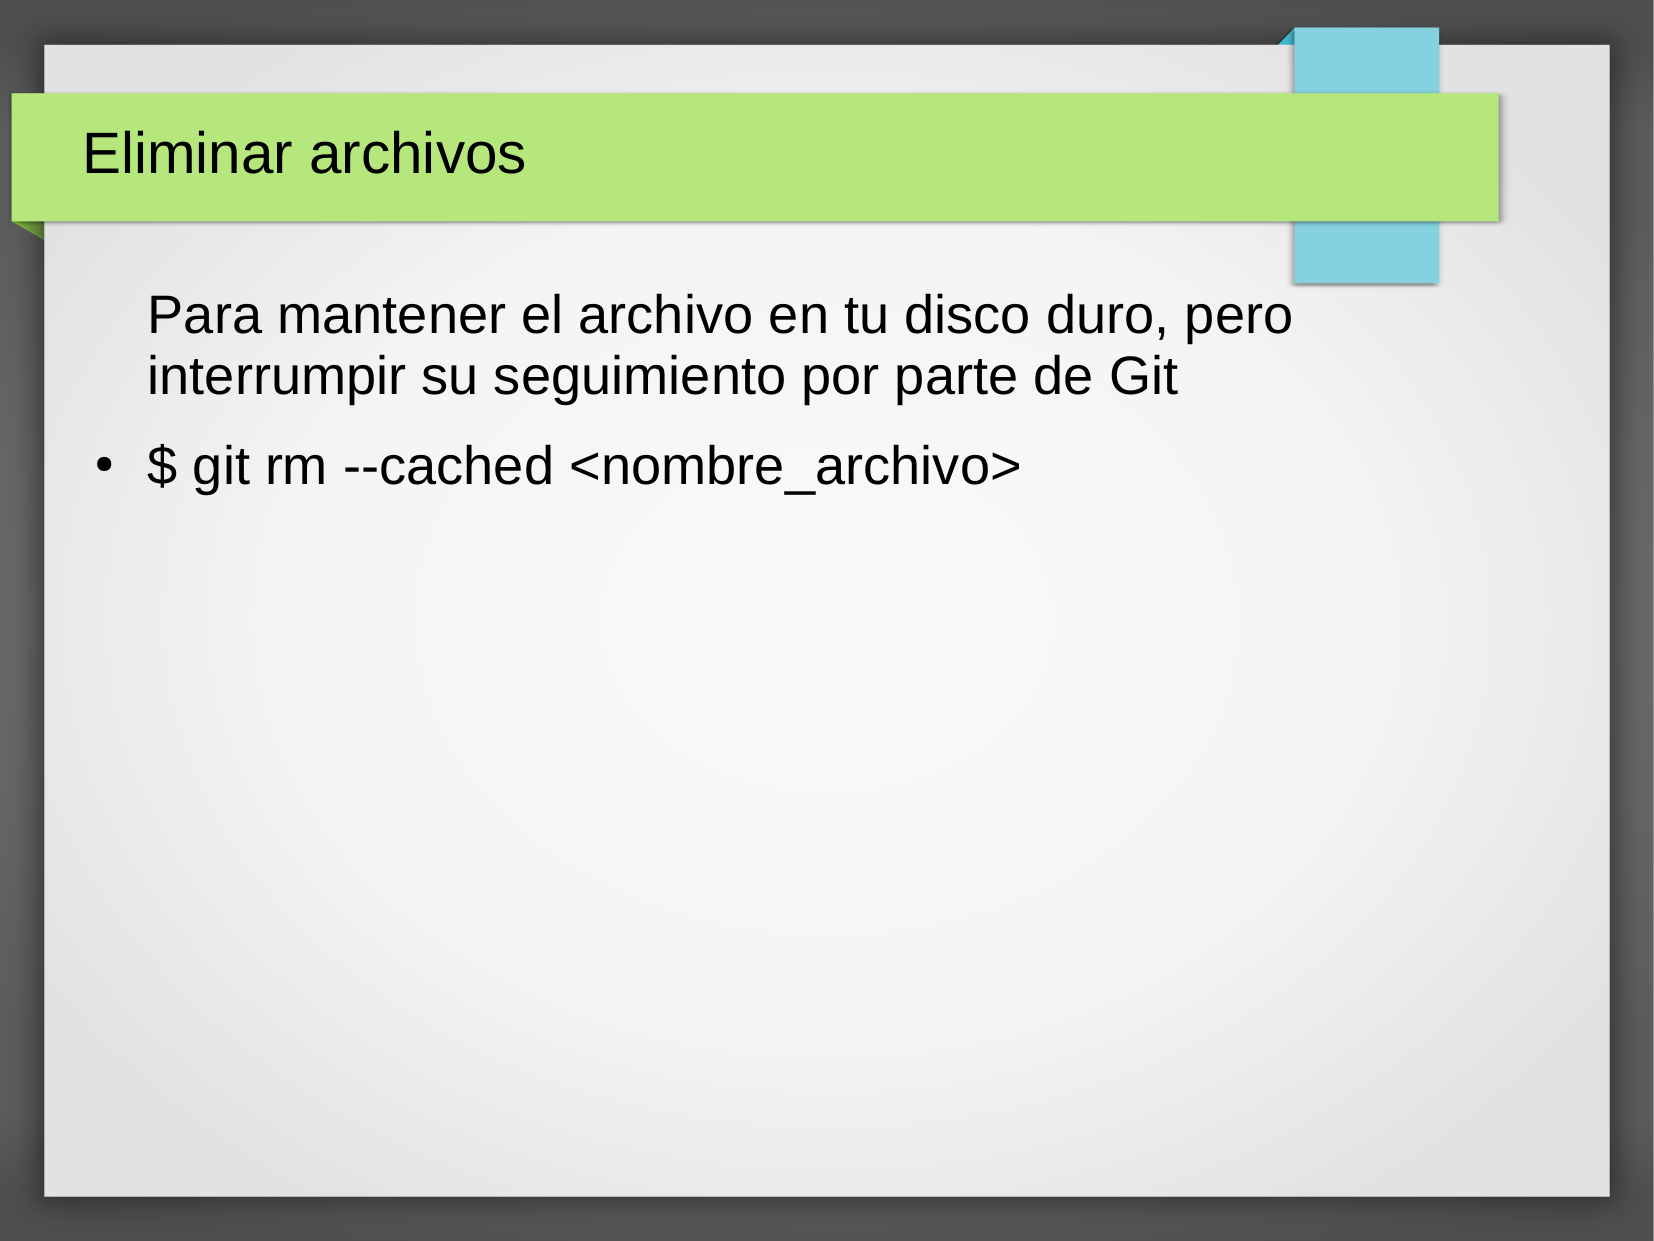

# Eliminar archivos
Para mantener el archivo en tu disco duro, pero interrumpir su seguimiento por parte de Git
$ git rm --cached <nombre_archivo>